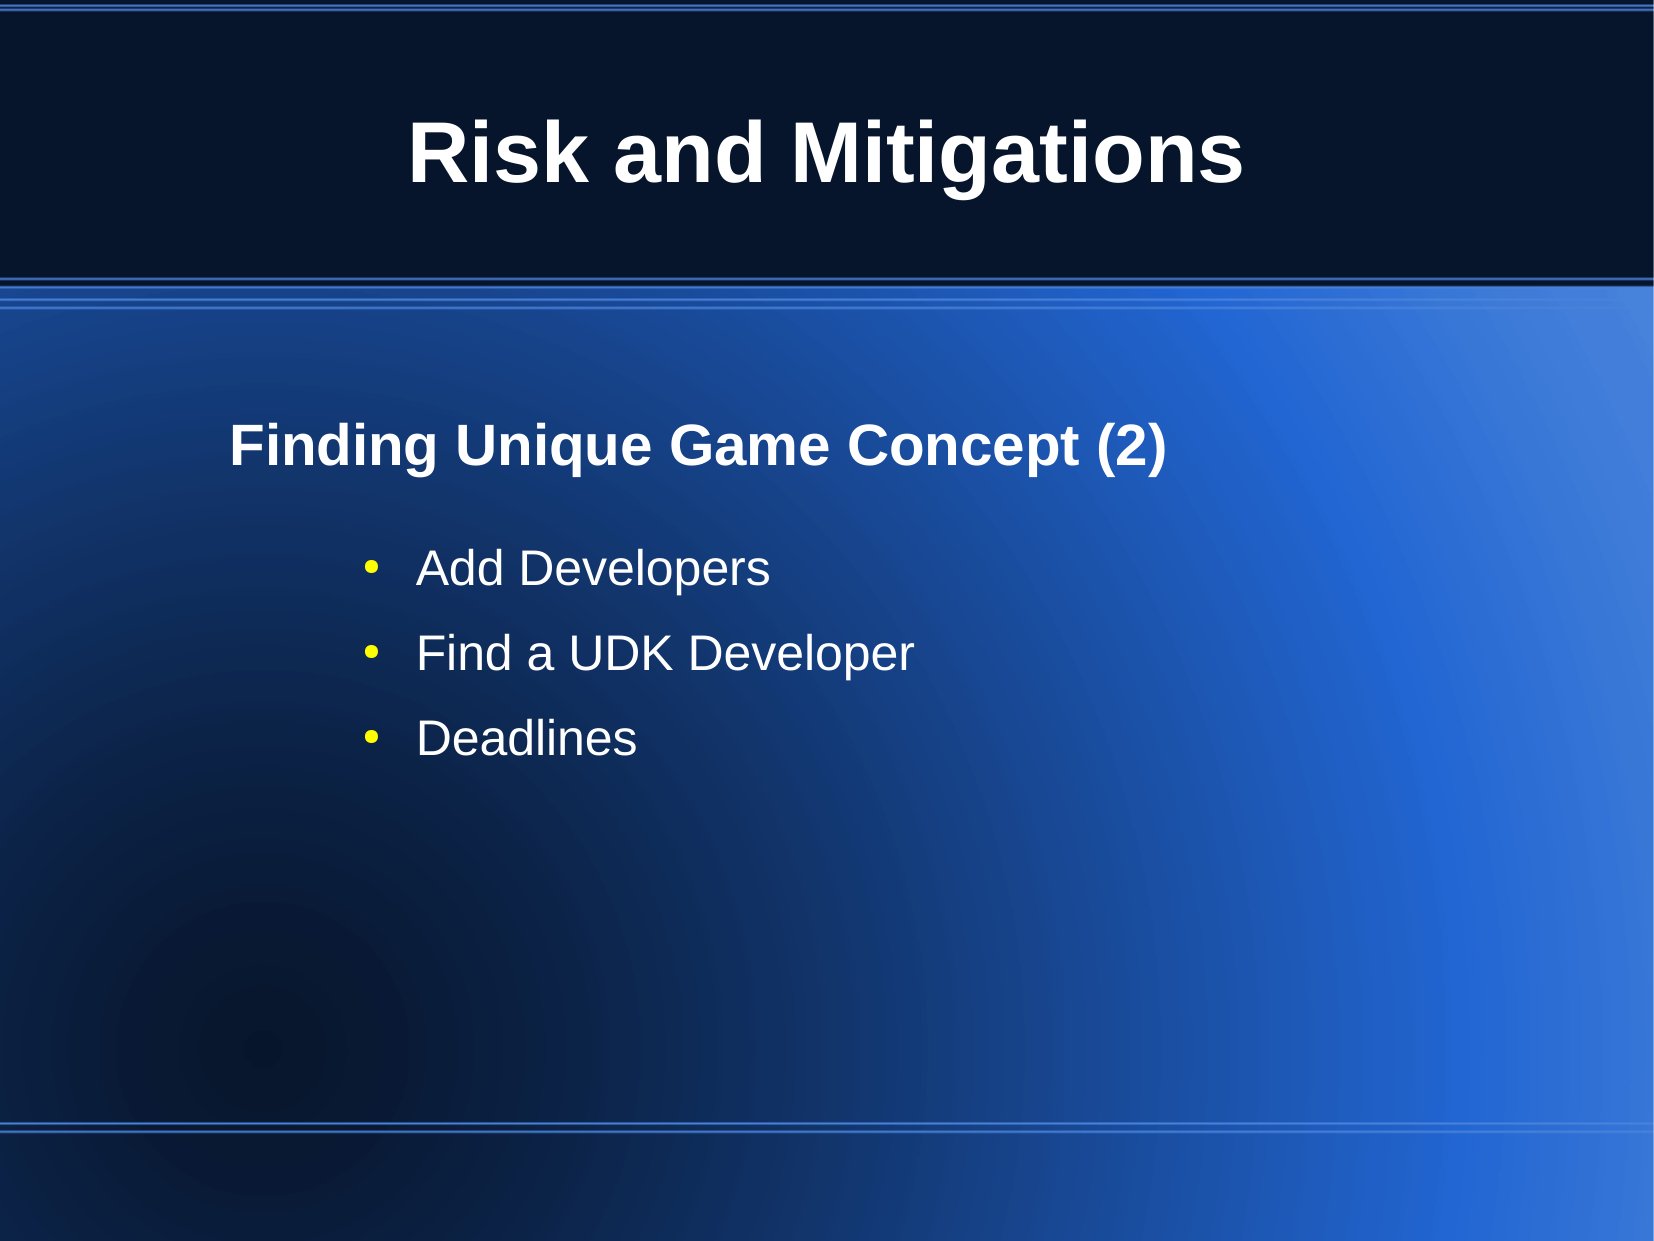

# Risk and Mitigations
Finding Unique Game Concept (2)
Add Developers
Find a UDK Developer
Deadlines